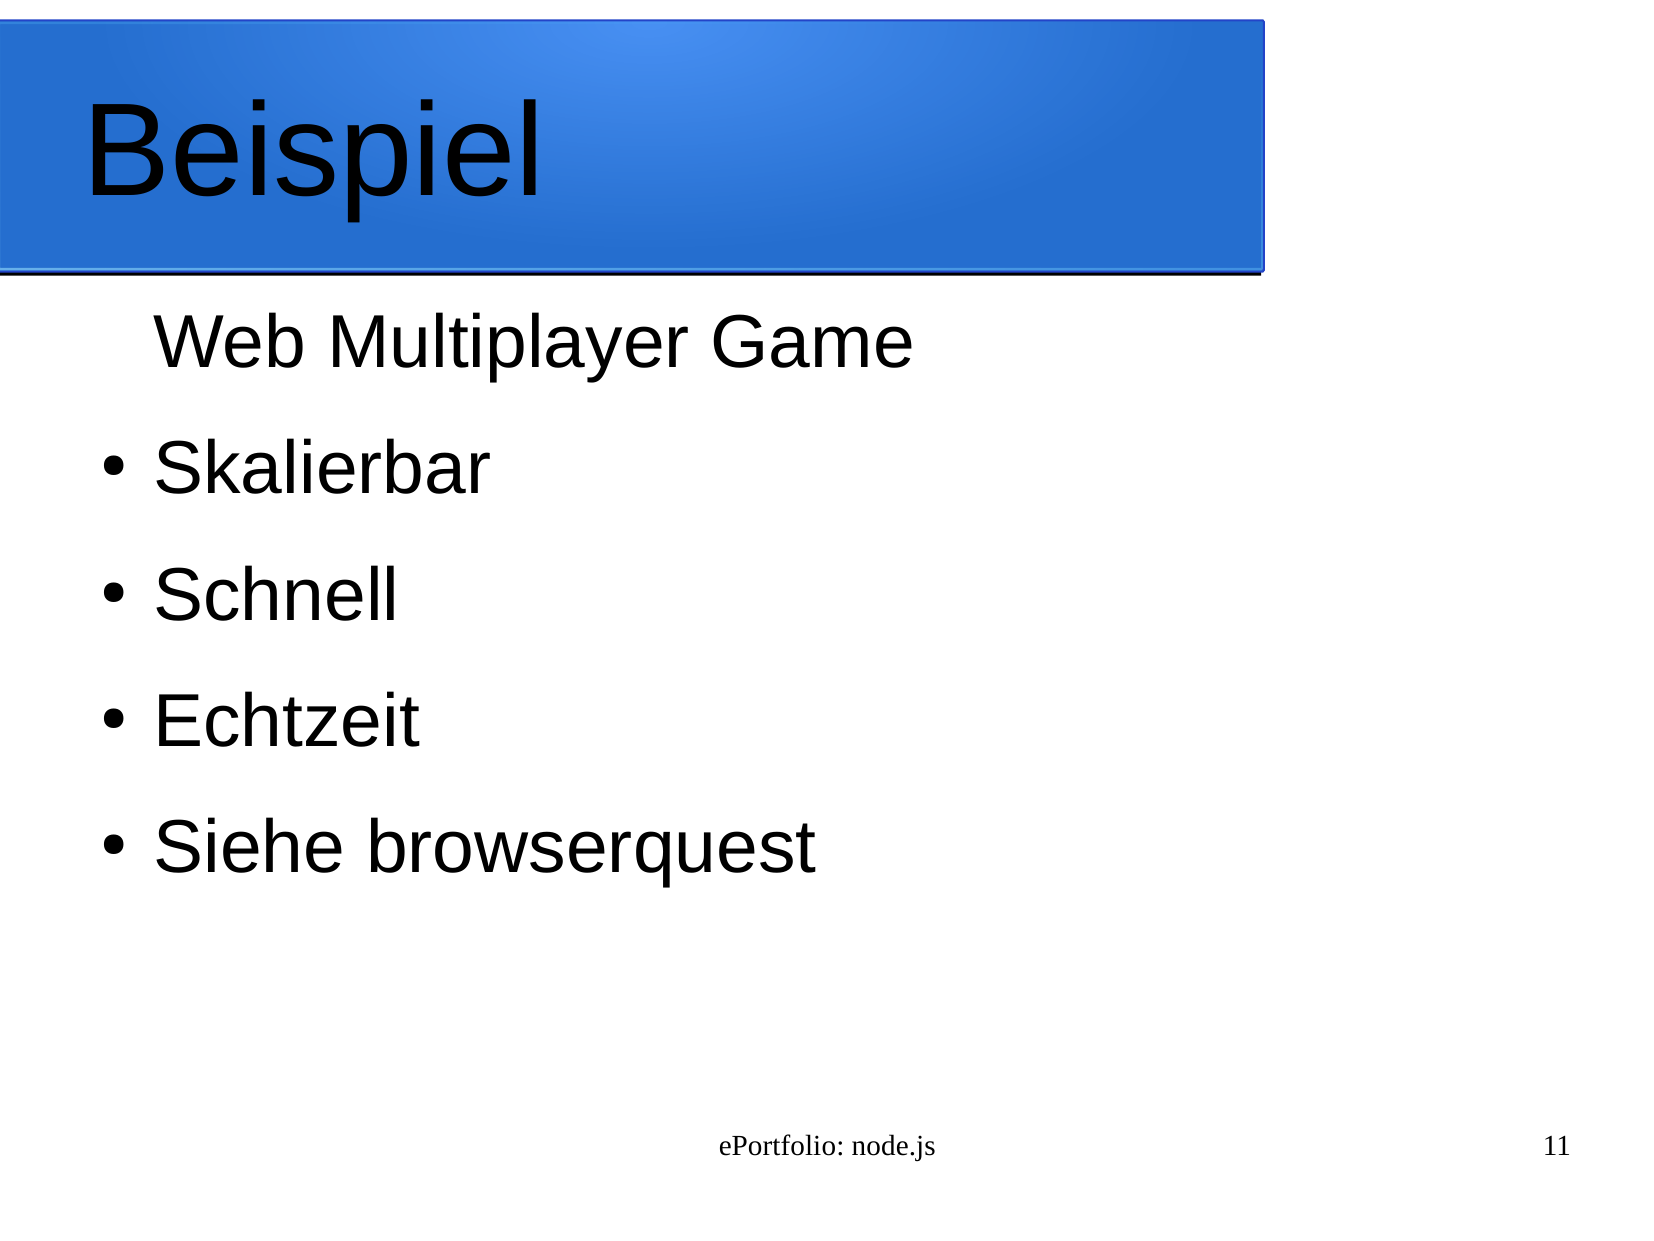

# Beispiel
Web Multiplayer Game
Skalierbar
Schnell
Echtzeit
Siehe browserquest
ePortfolio: node.js
11